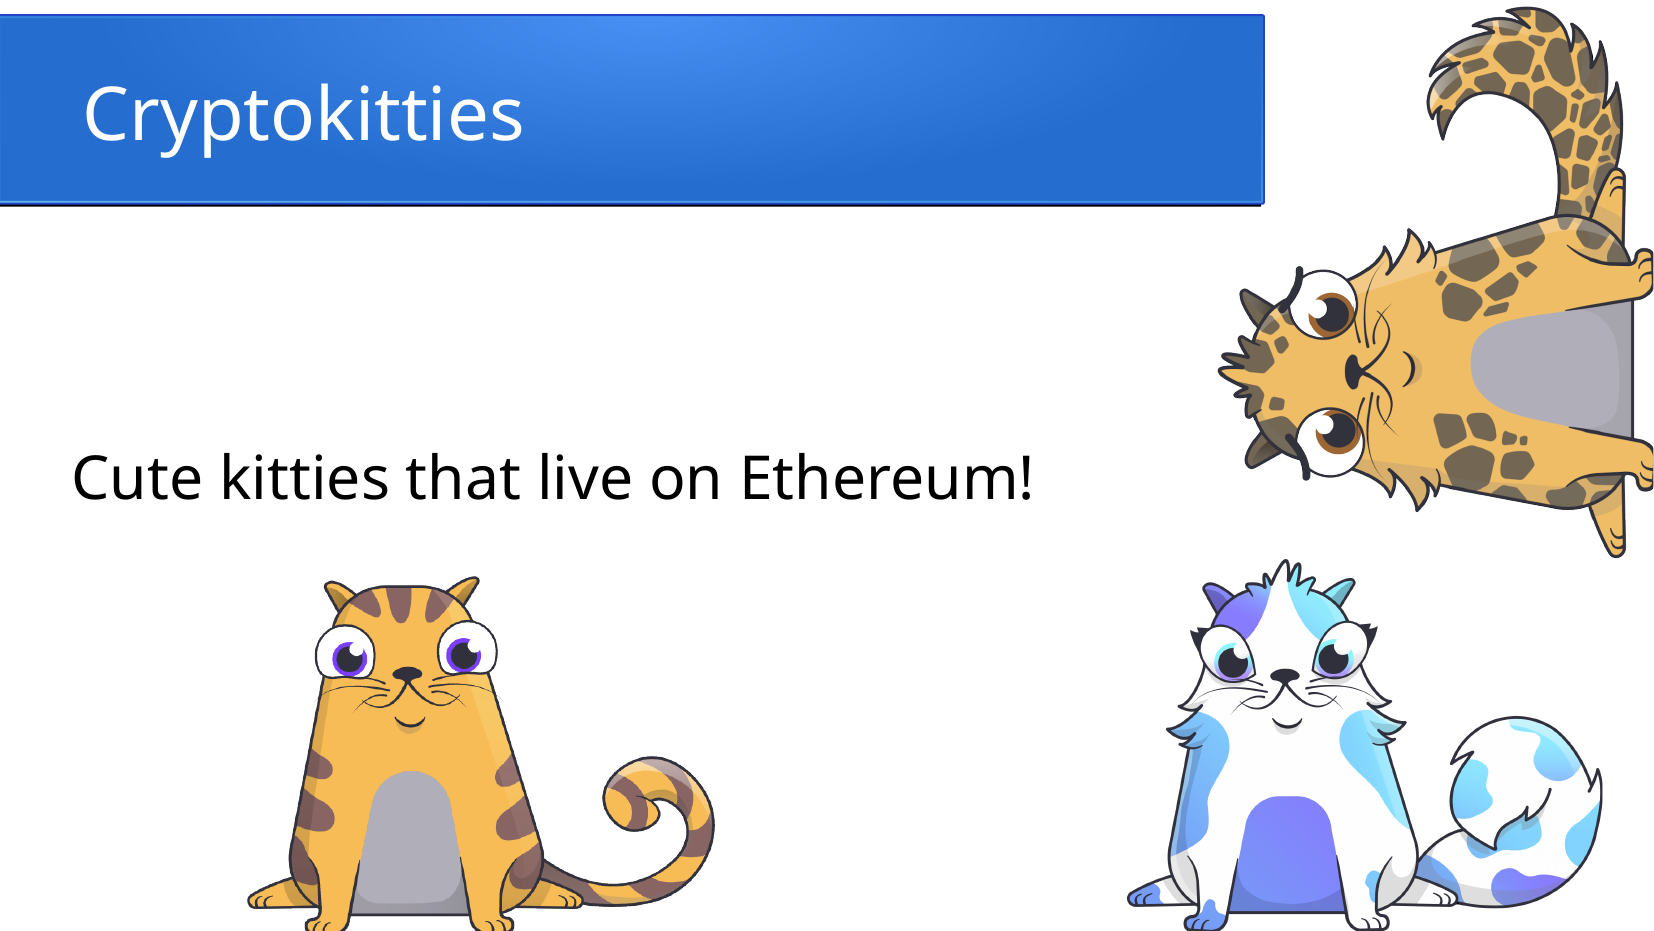

# Cryptokitties
Cute kitties that live on Ethereum!